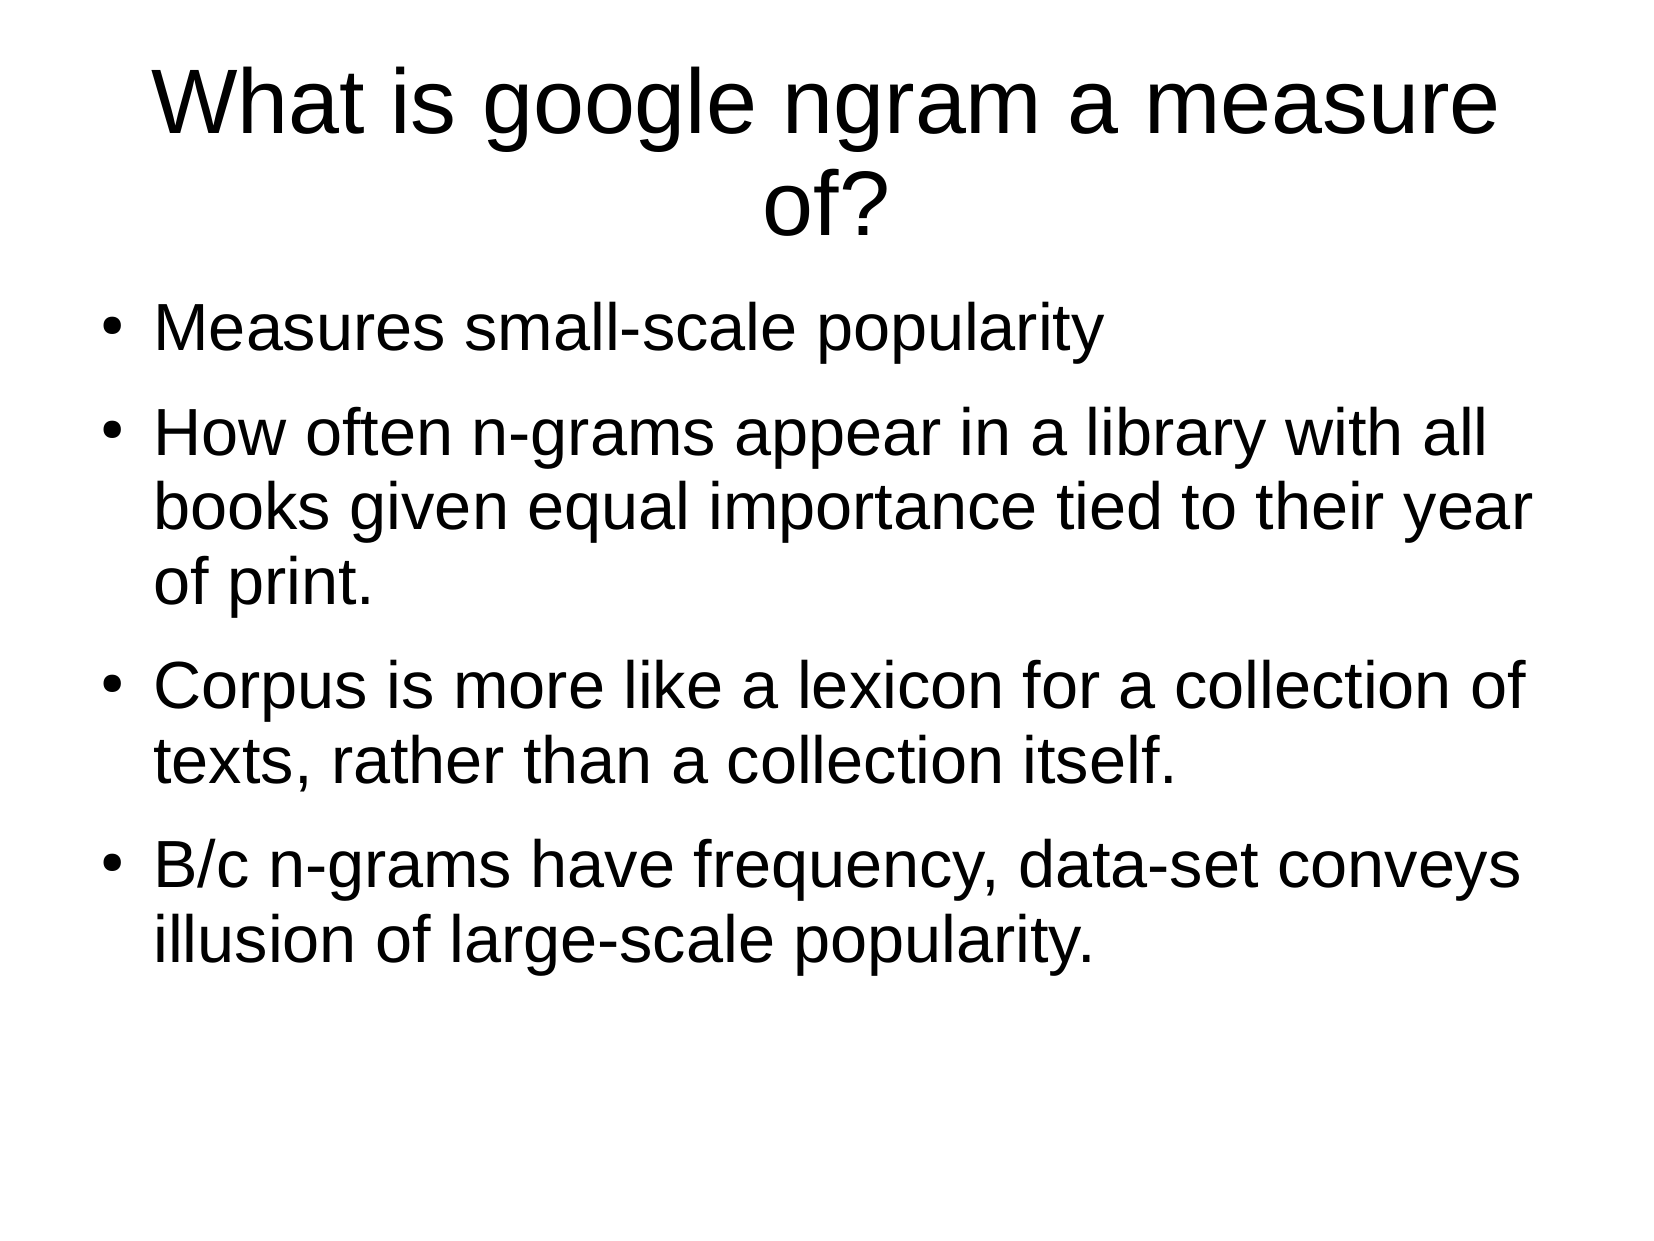

# What is google ngram a measure of?
Measures small-scale popularity
How often n-grams appear in a library with all books given equal importance tied to their year of print.
Corpus is more like a lexicon for a collection of texts, rather than a collection itself.
B/c n-grams have frequency, data-set conveys illusion of large-scale popularity.